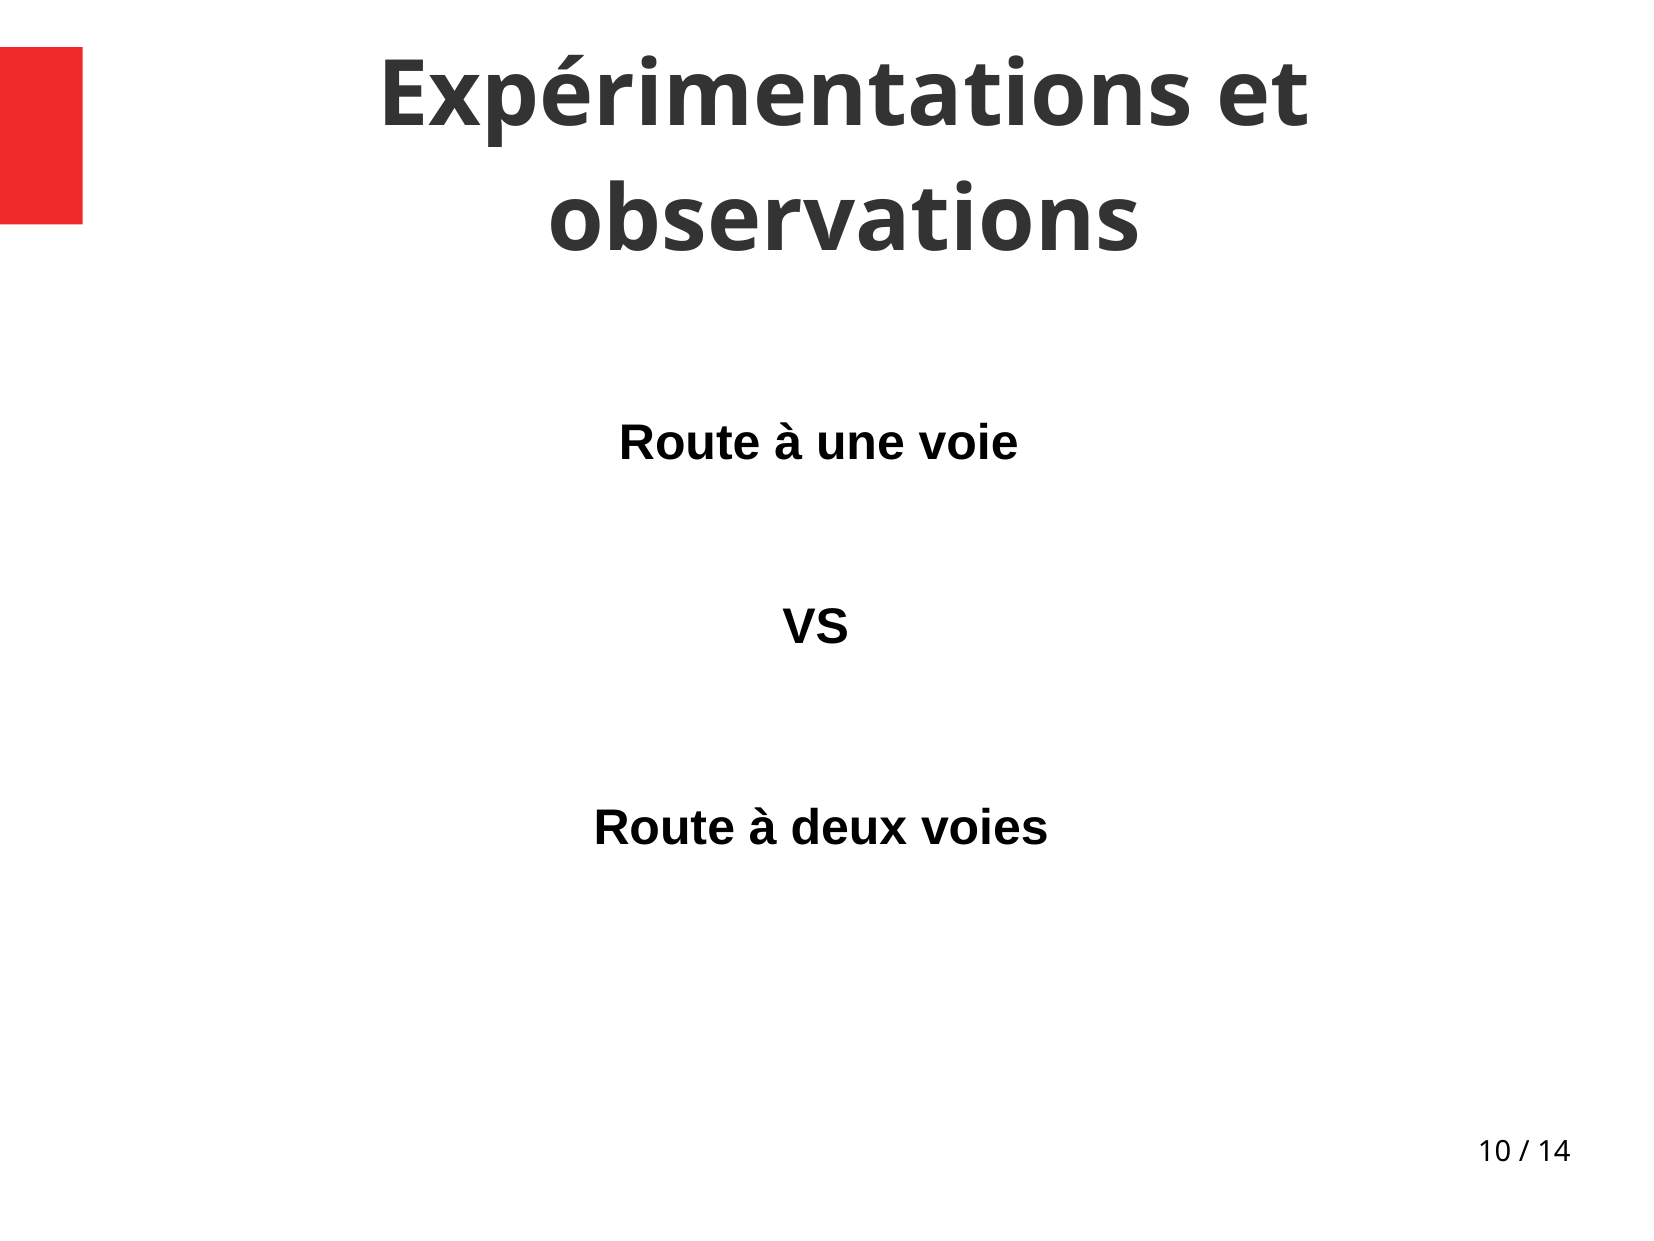

# Expérimentations et observations
Route à une voie
VS
Route à deux voies
10